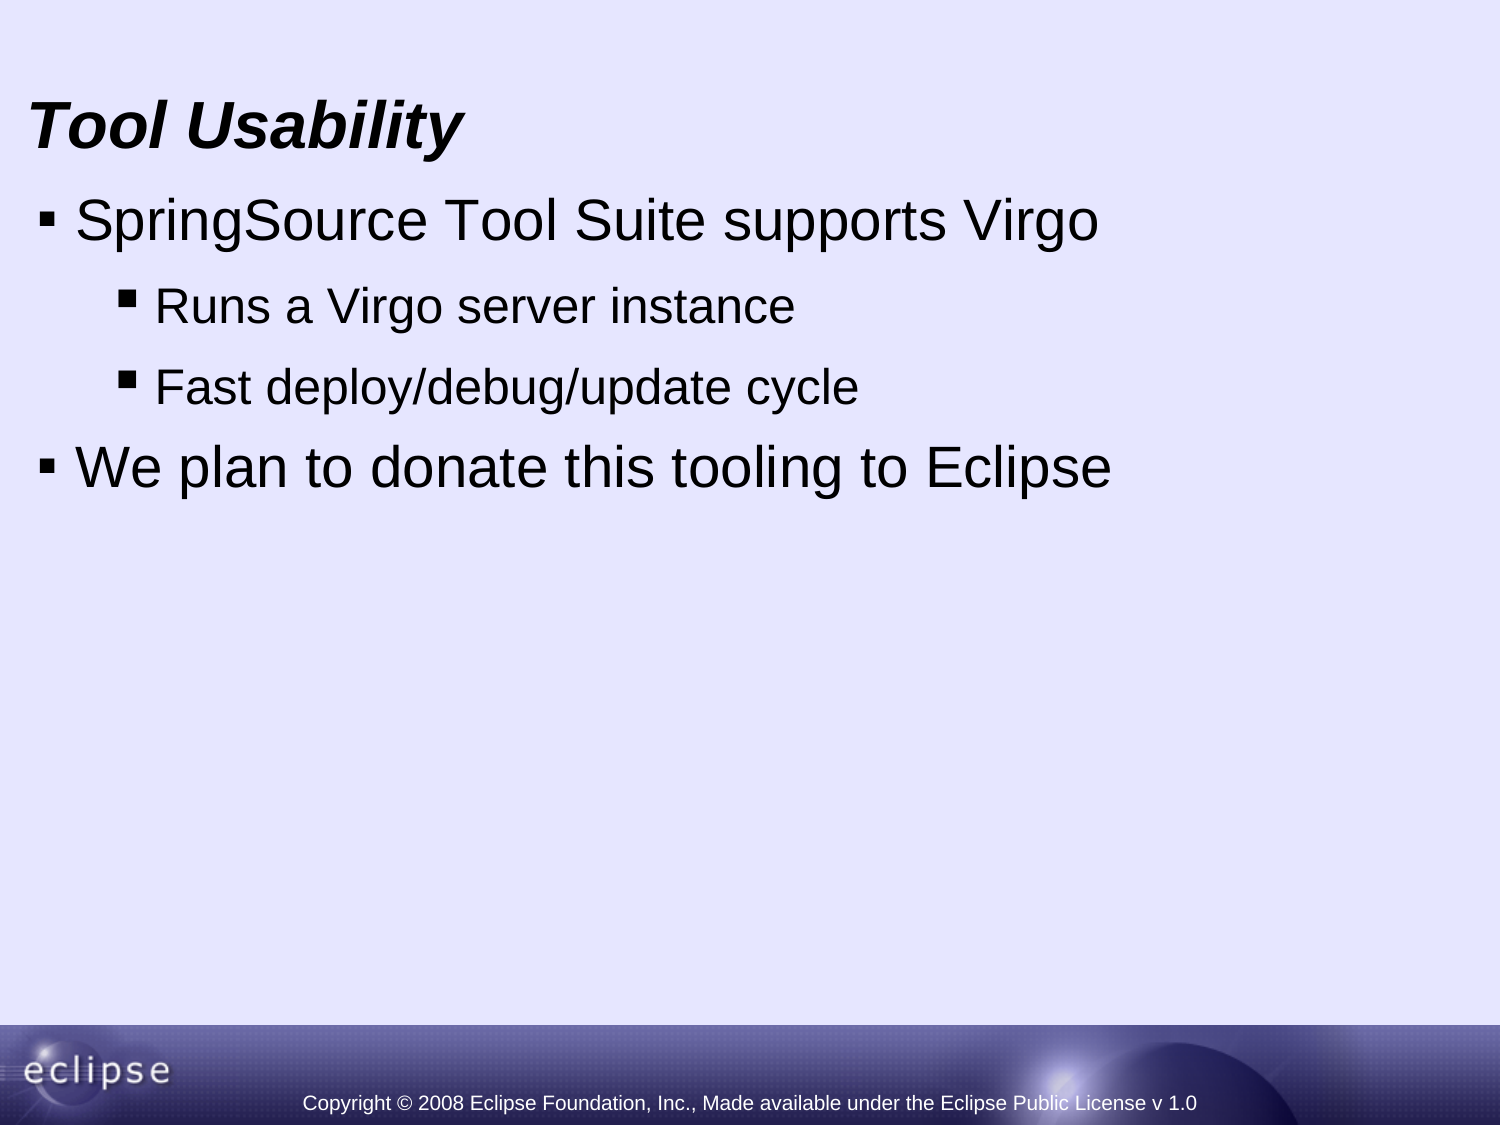

# Tool Usability
SpringSource Tool Suite supports Virgo
Runs a Virgo server instance
Fast deploy/debug/update cycle
We plan to donate this tooling to Eclipse